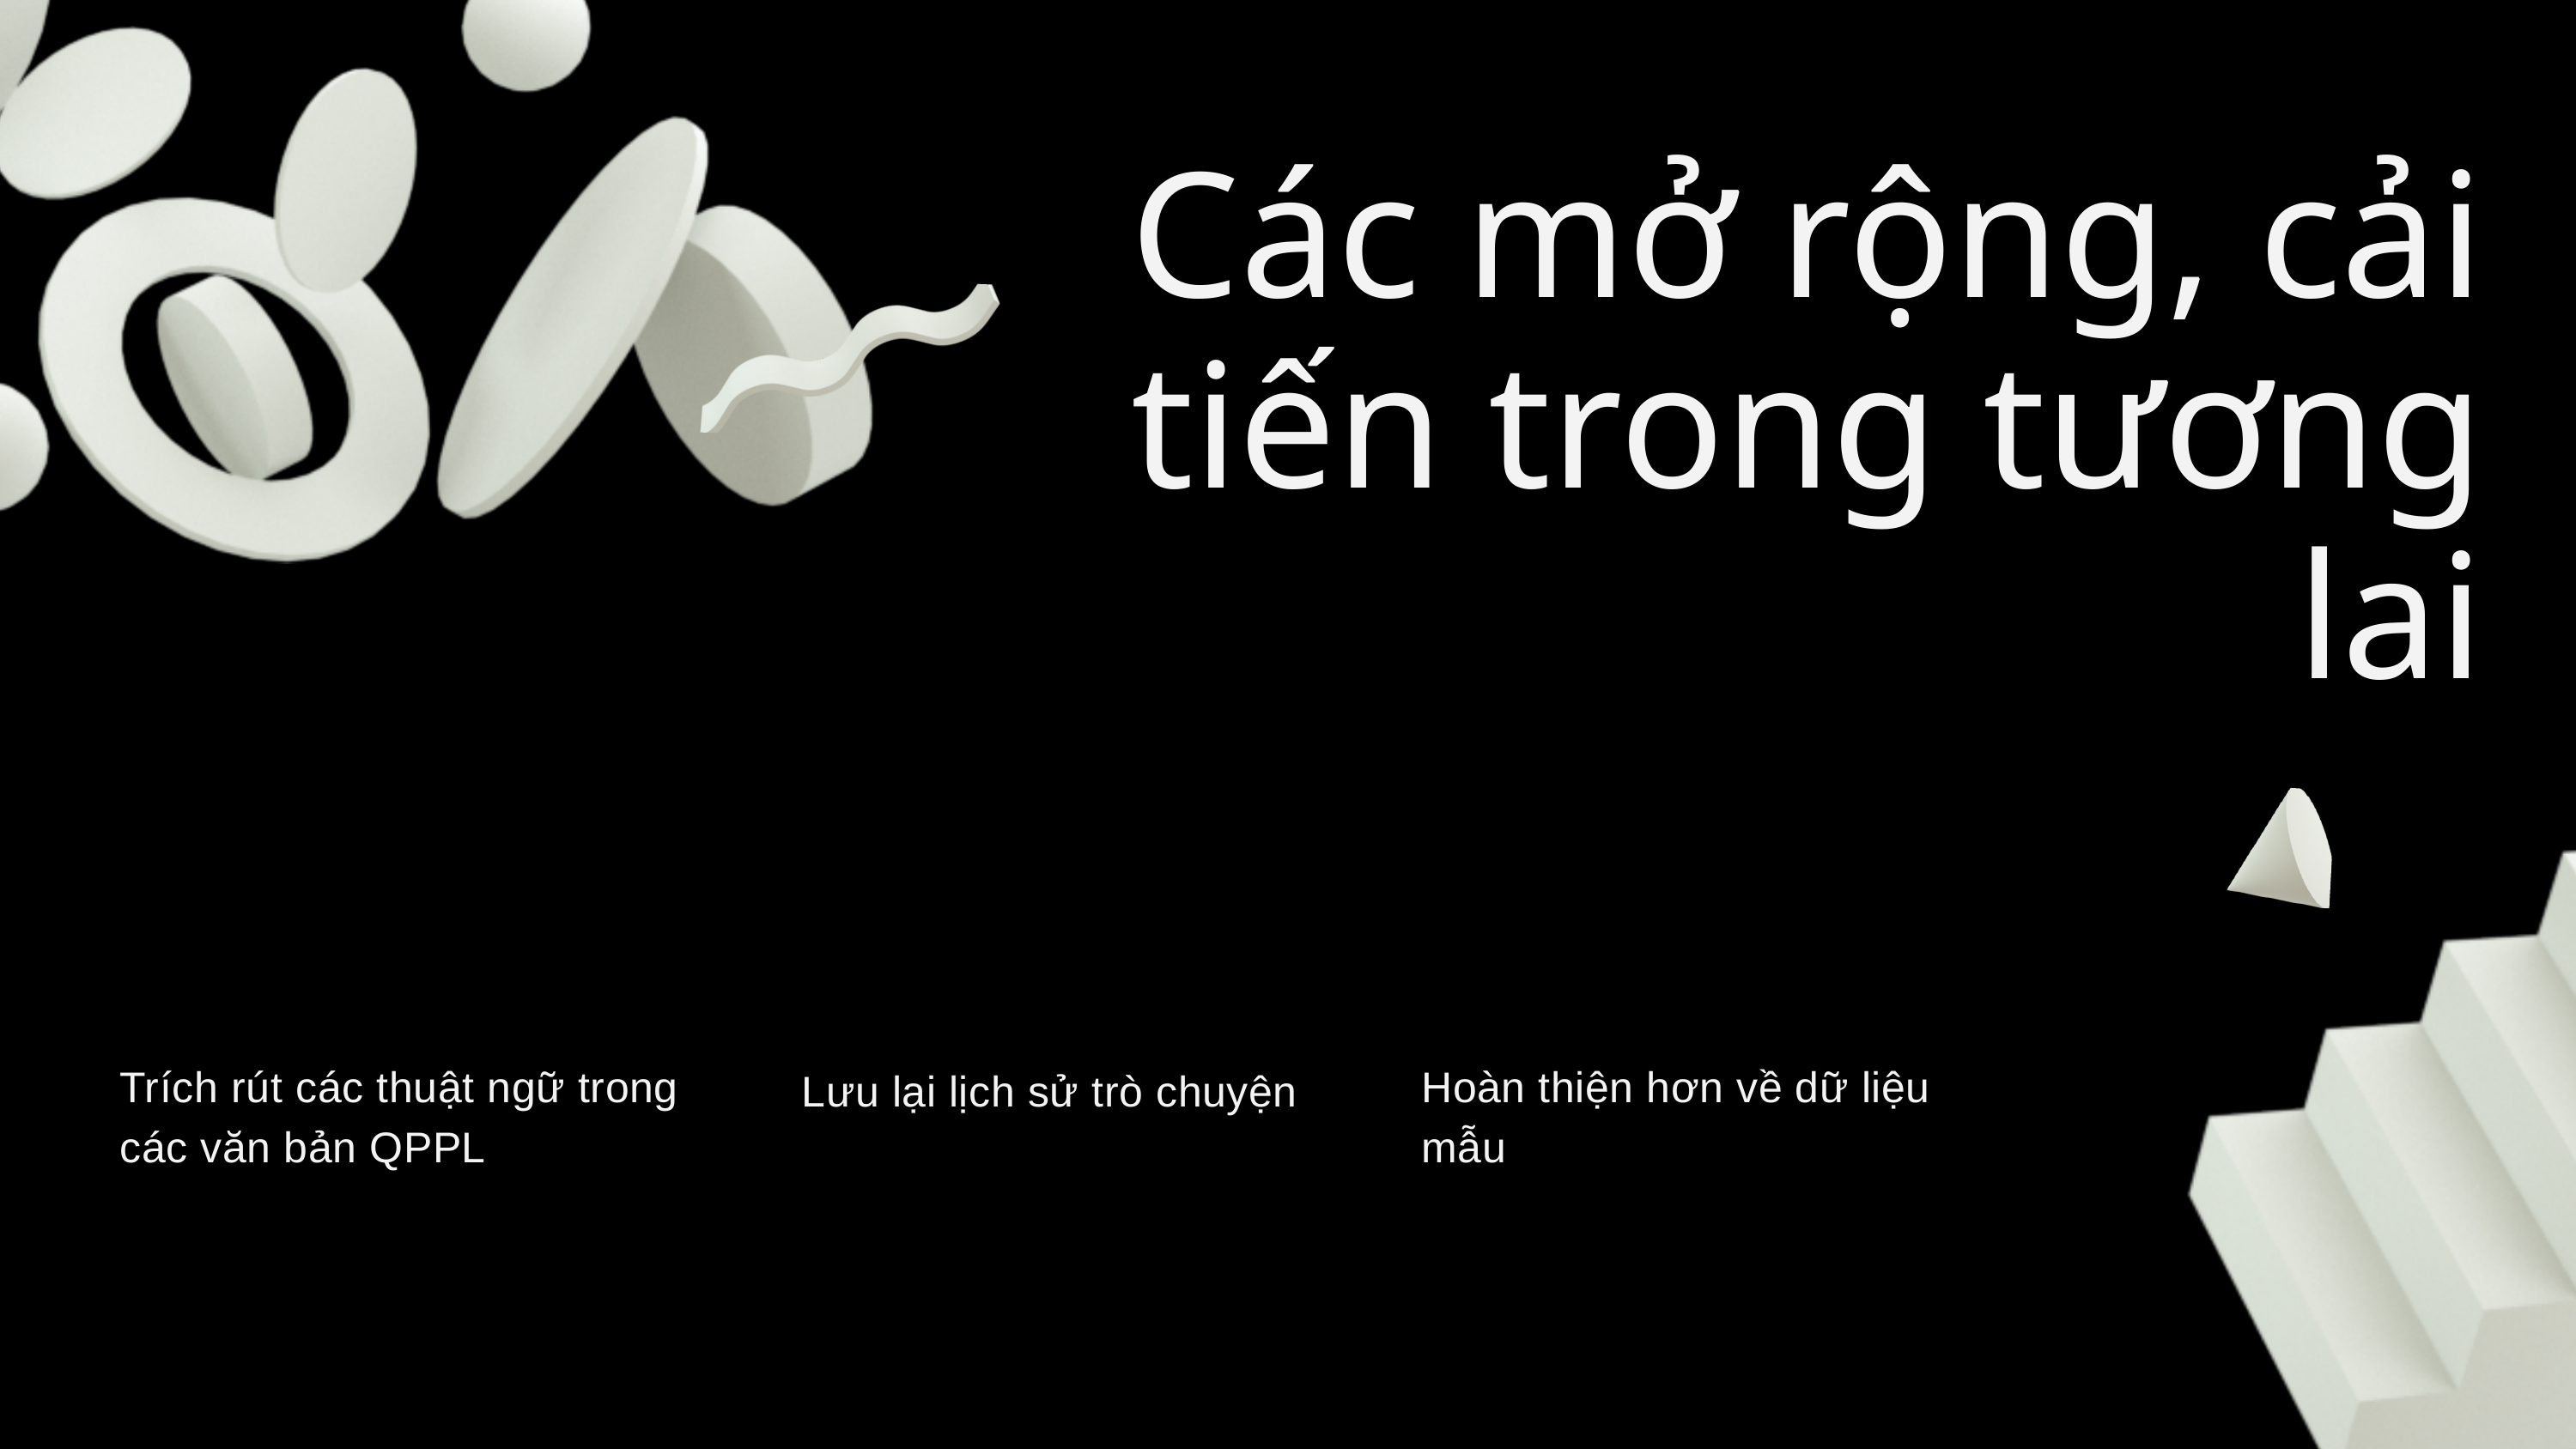

Các mở rộng, cải tiến trong tương lai
Trích rút các thuật ngữ trong các văn bản QPPL
Hoàn thiện hơn về dữ liệu mẫu
Lưu lại lịch sử trò chuyện